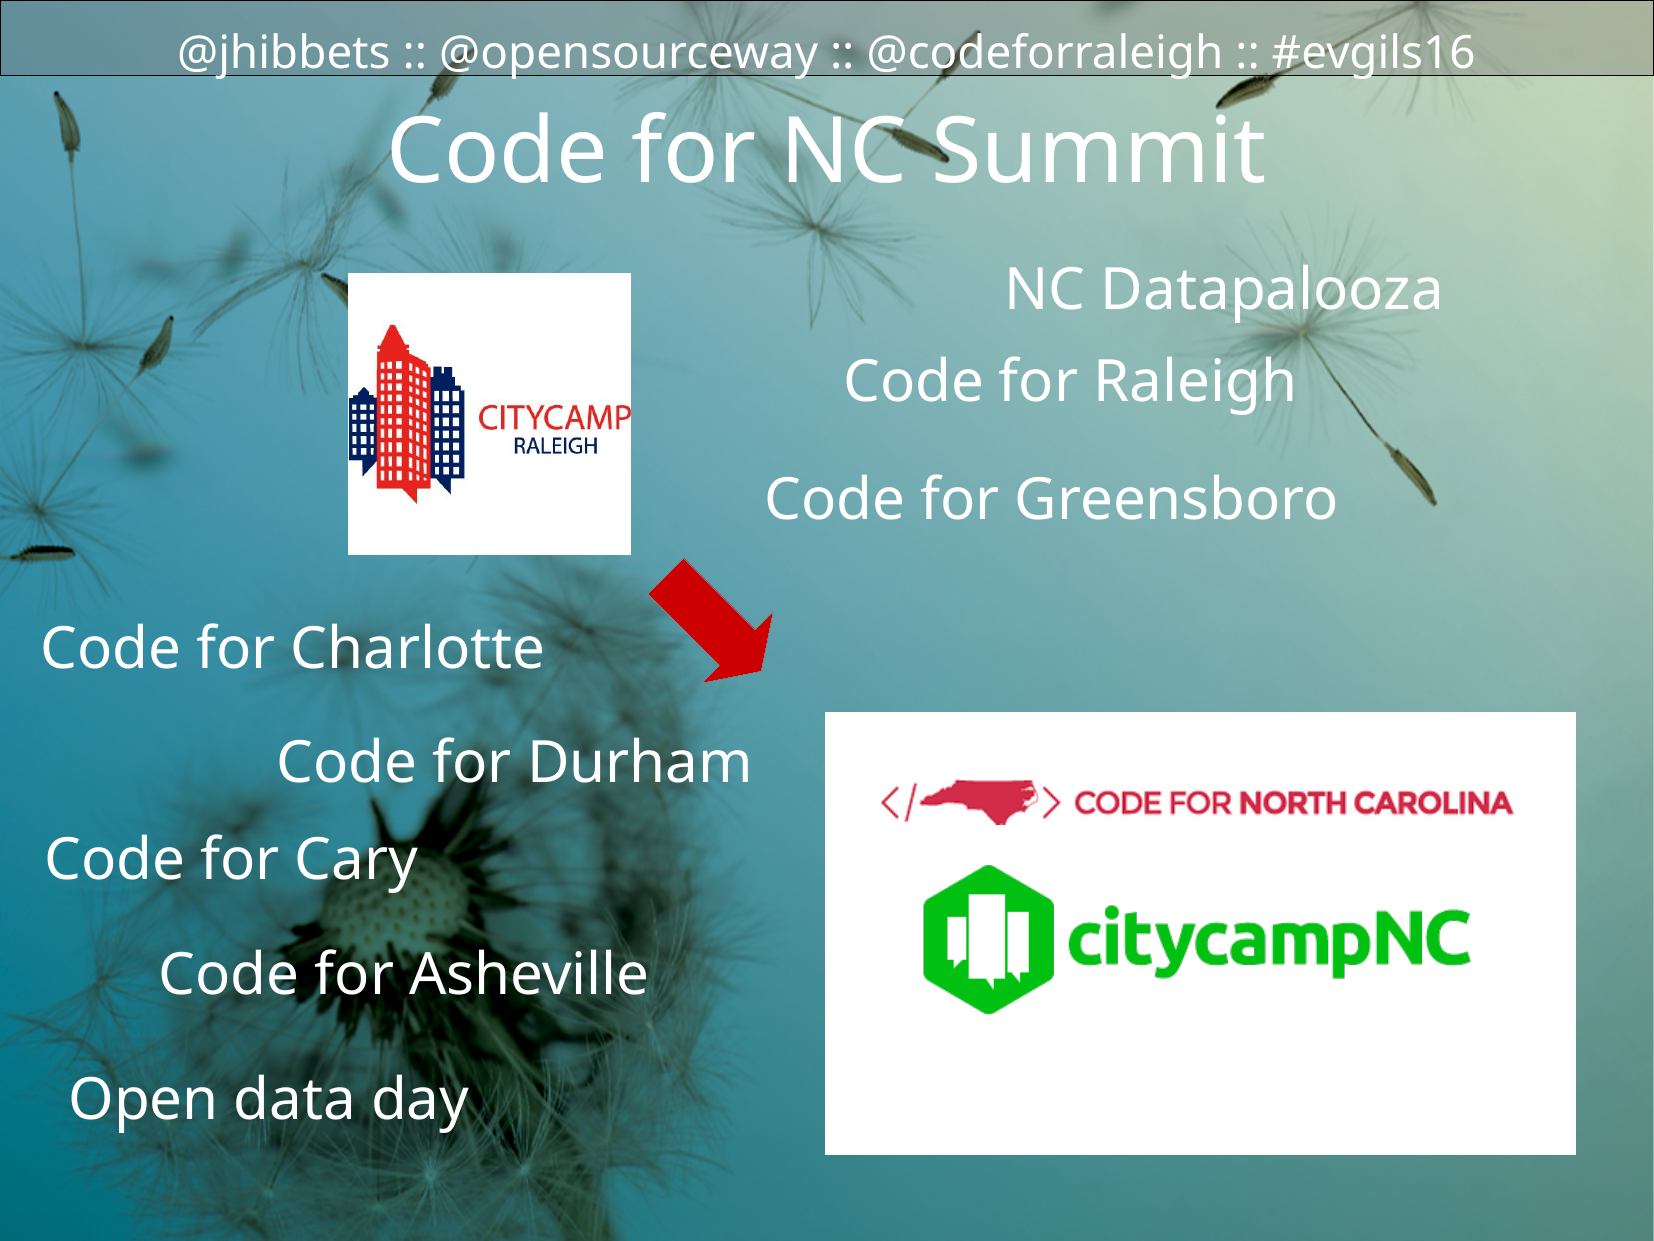

# Code for NC Summit
NC Datapalooza
Code for Raleigh
Code for Greensboro
Code for Charlotte
Code for Durham
Code for Cary
Code for Asheville
Open data day